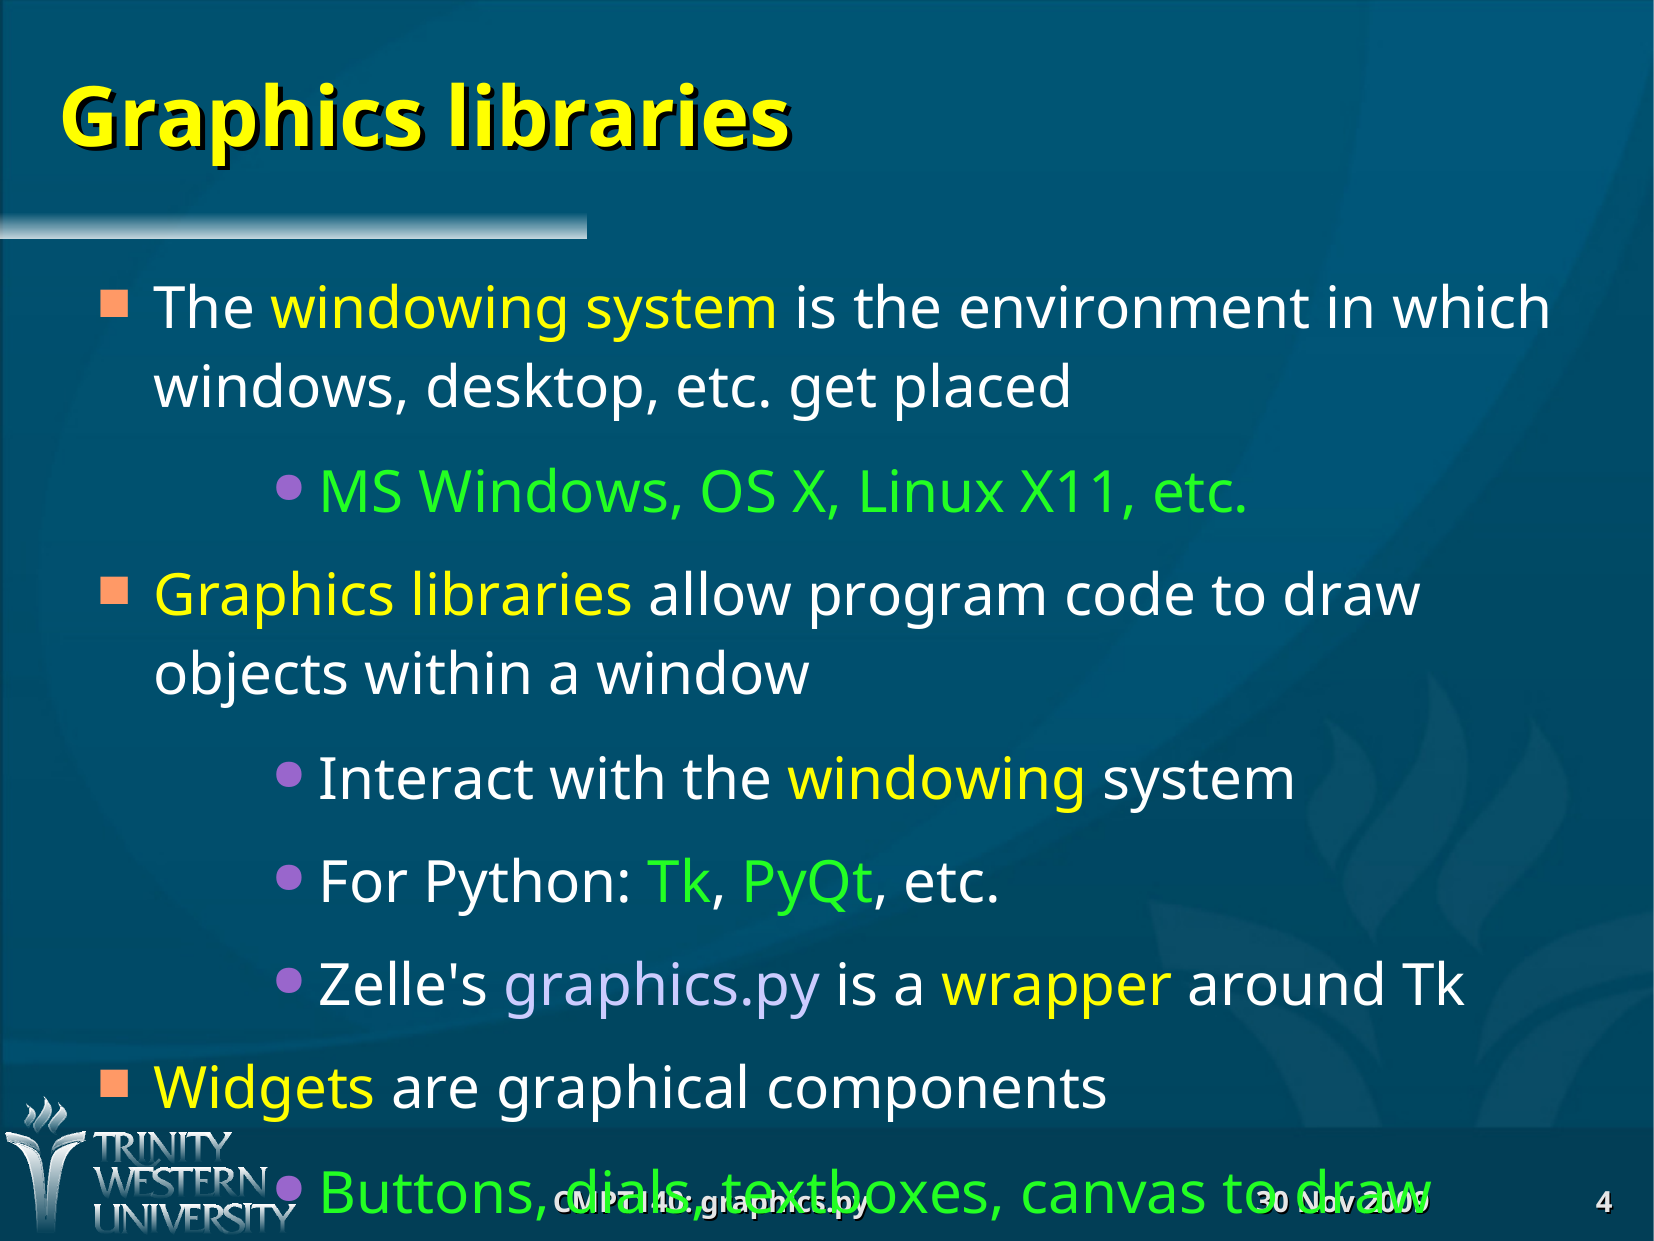

# Graphics libraries
The windowing system is the environment in which windows, desktop, etc. get placed
MS Windows, OS X, Linux X11, etc.
Graphics libraries allow program code to draw objects within a window
Interact with the windowing system
For Python: Tk, PyQt, etc.
Zelle's graphics.py is a wrapper around Tk
Widgets are graphical components
Buttons, dials, textboxes, canvas to draw
CMPT140: graphics.py
30 Nov 2009
4